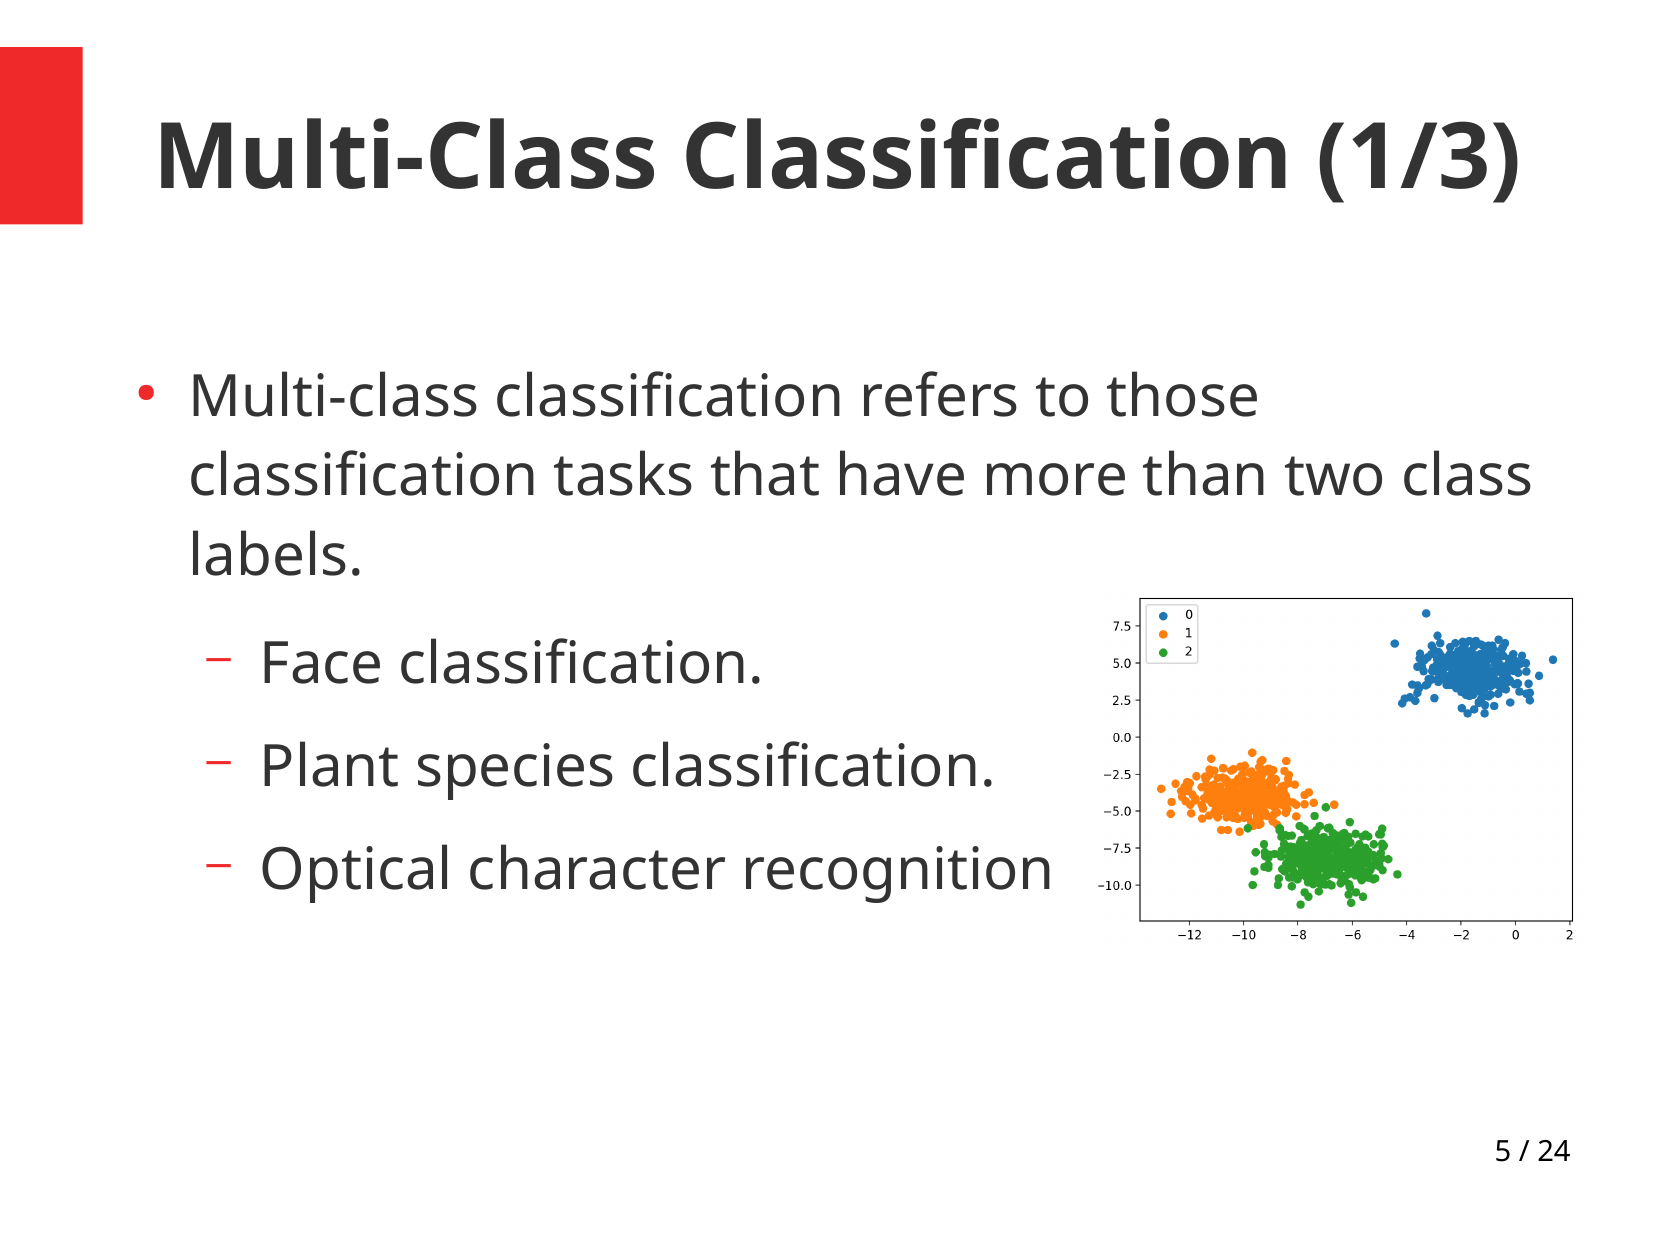

# Multi-Class Classification (1/3)
Multi-class classification refers to those classification tasks that have more than two class labels.
Face classification.
Plant species classification.
Optical character recognition
5